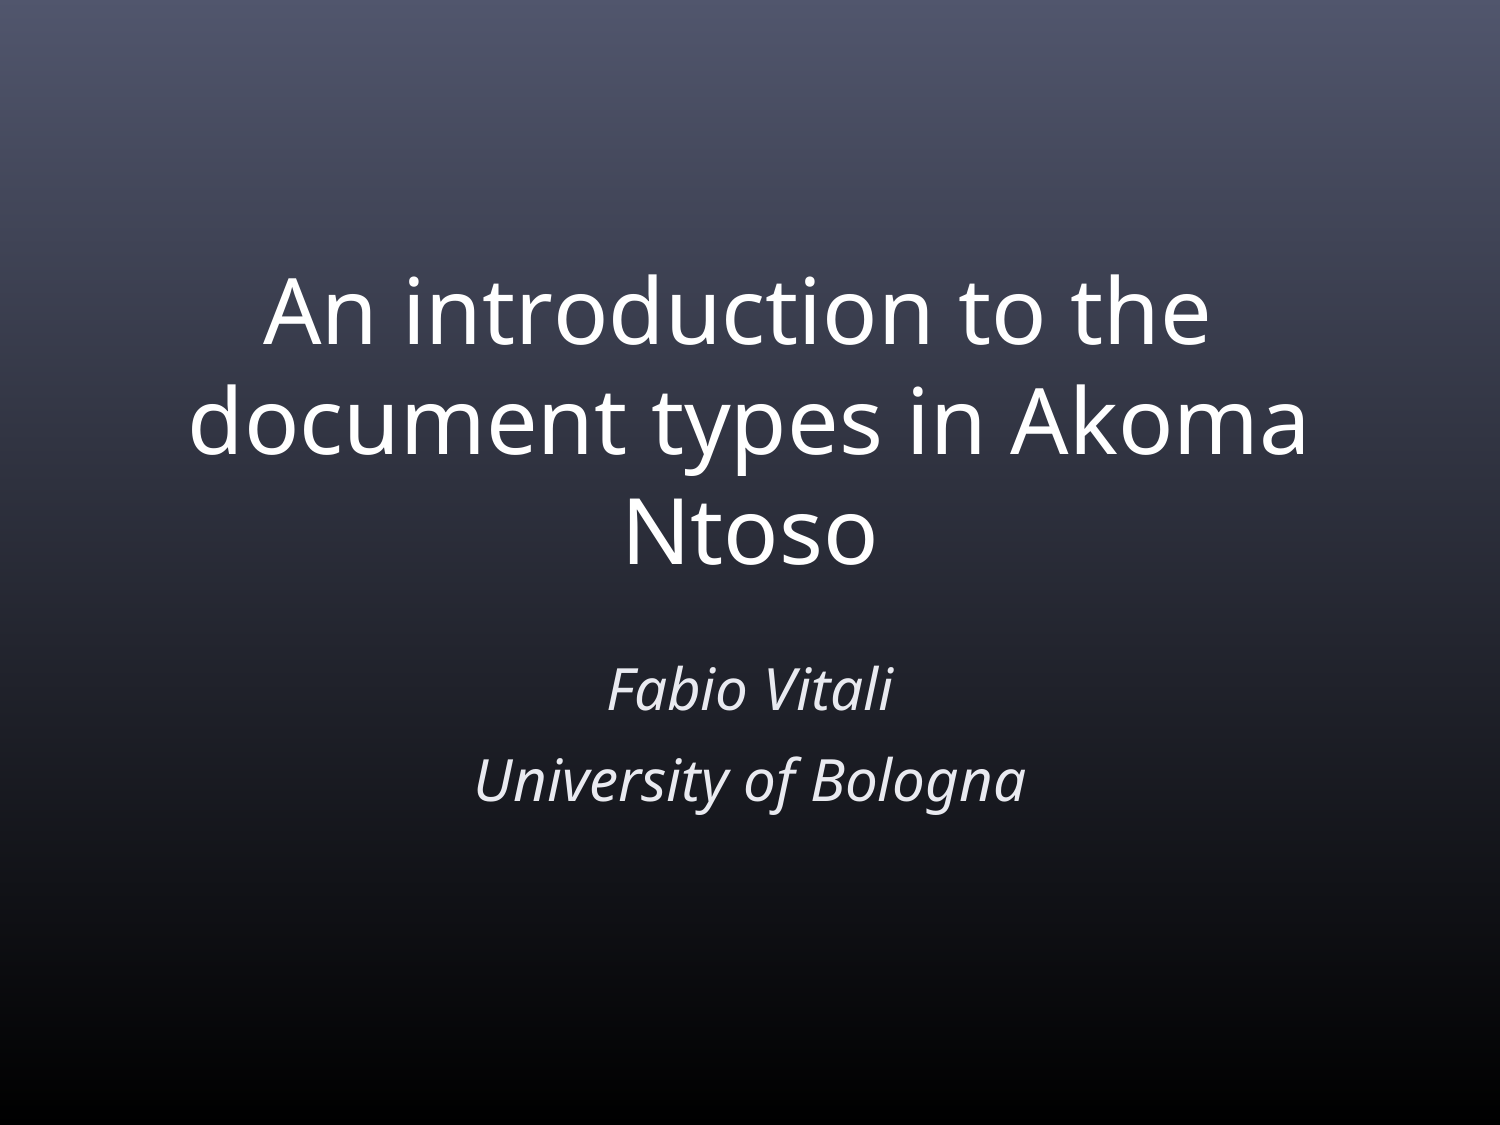

# An introduction to the document types in Akoma Ntoso
Fabio Vitali
University of Bologna